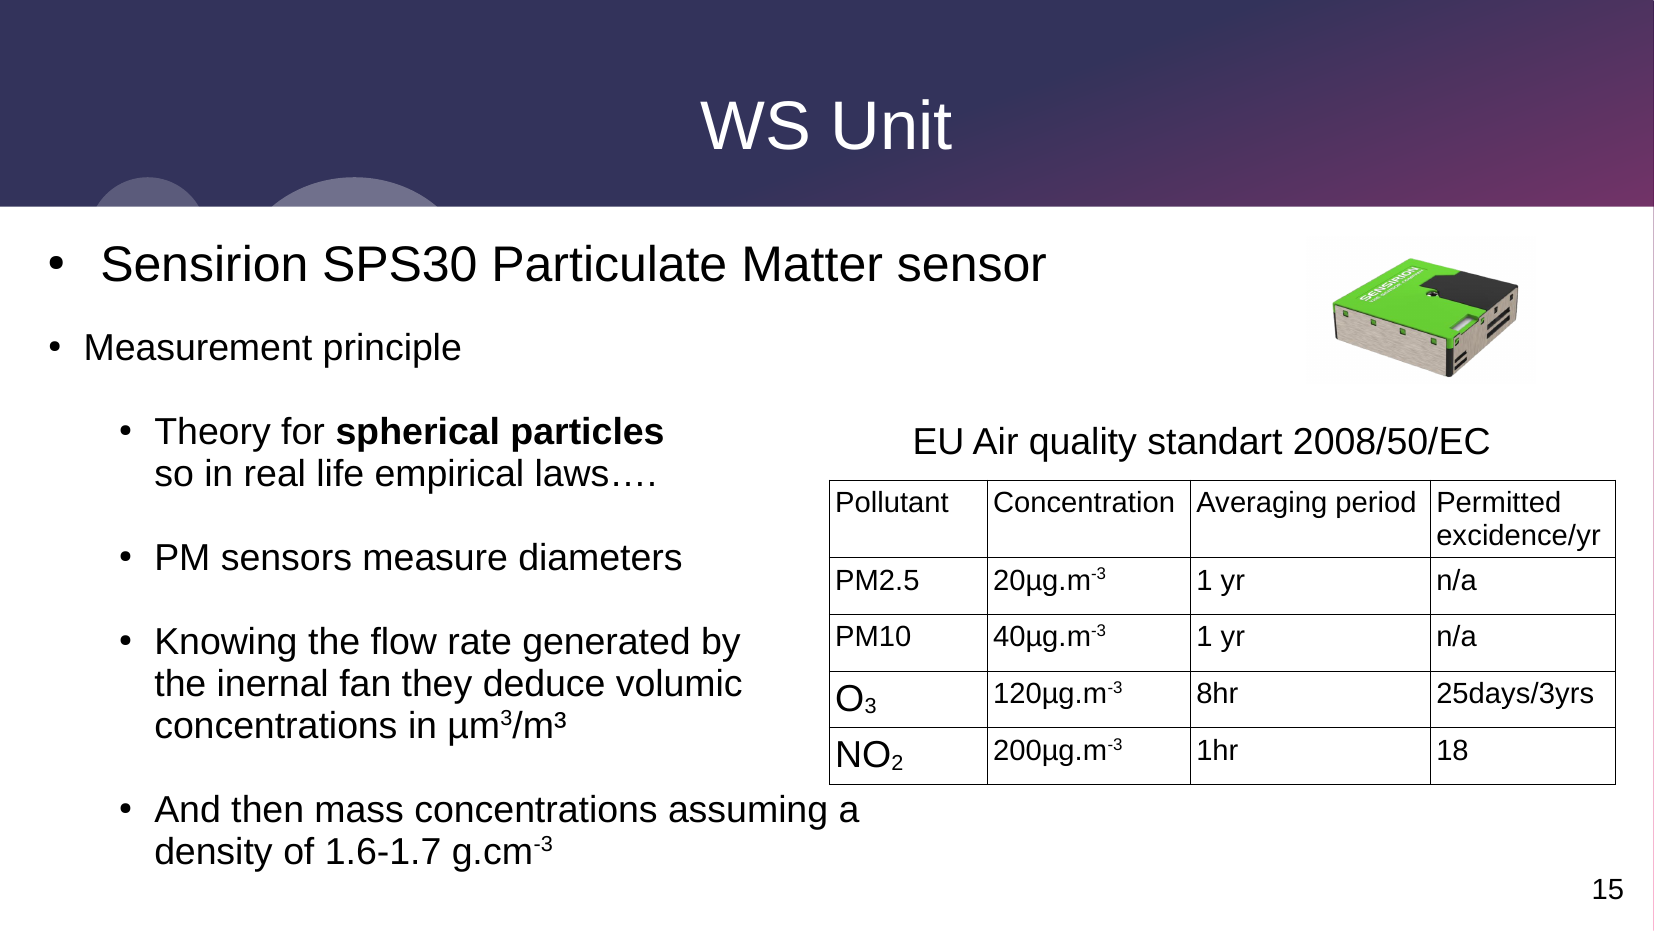

# WS Unit
Sensirion SPS30 Particulate Matter sensor
Measurement principle
Theory for spherical particles
so in real life empirical laws….
PM sensors measure diameters
Knowing the flow rate generated by
the inernal fan they deduce volumic concentrations in µm3/m³
And then mass concentrations assuming a density of 1.6-1.7 g.cm-3
EU Air quality standart 2008/50/EC
| Pollutant | Concentration | Averaging period | Permitted excidence/yr |
| --- | --- | --- | --- |
| PM2.5 | 20µg.m-3 | 1 yr | n/a |
| PM10 | 40µg.m-3 | 1 yr | n/a |
| O3 | 120µg.m-3 | 8hr | 25days/3yrs |
| NO2 | 200µg.m-3 | 1hr | 18 |